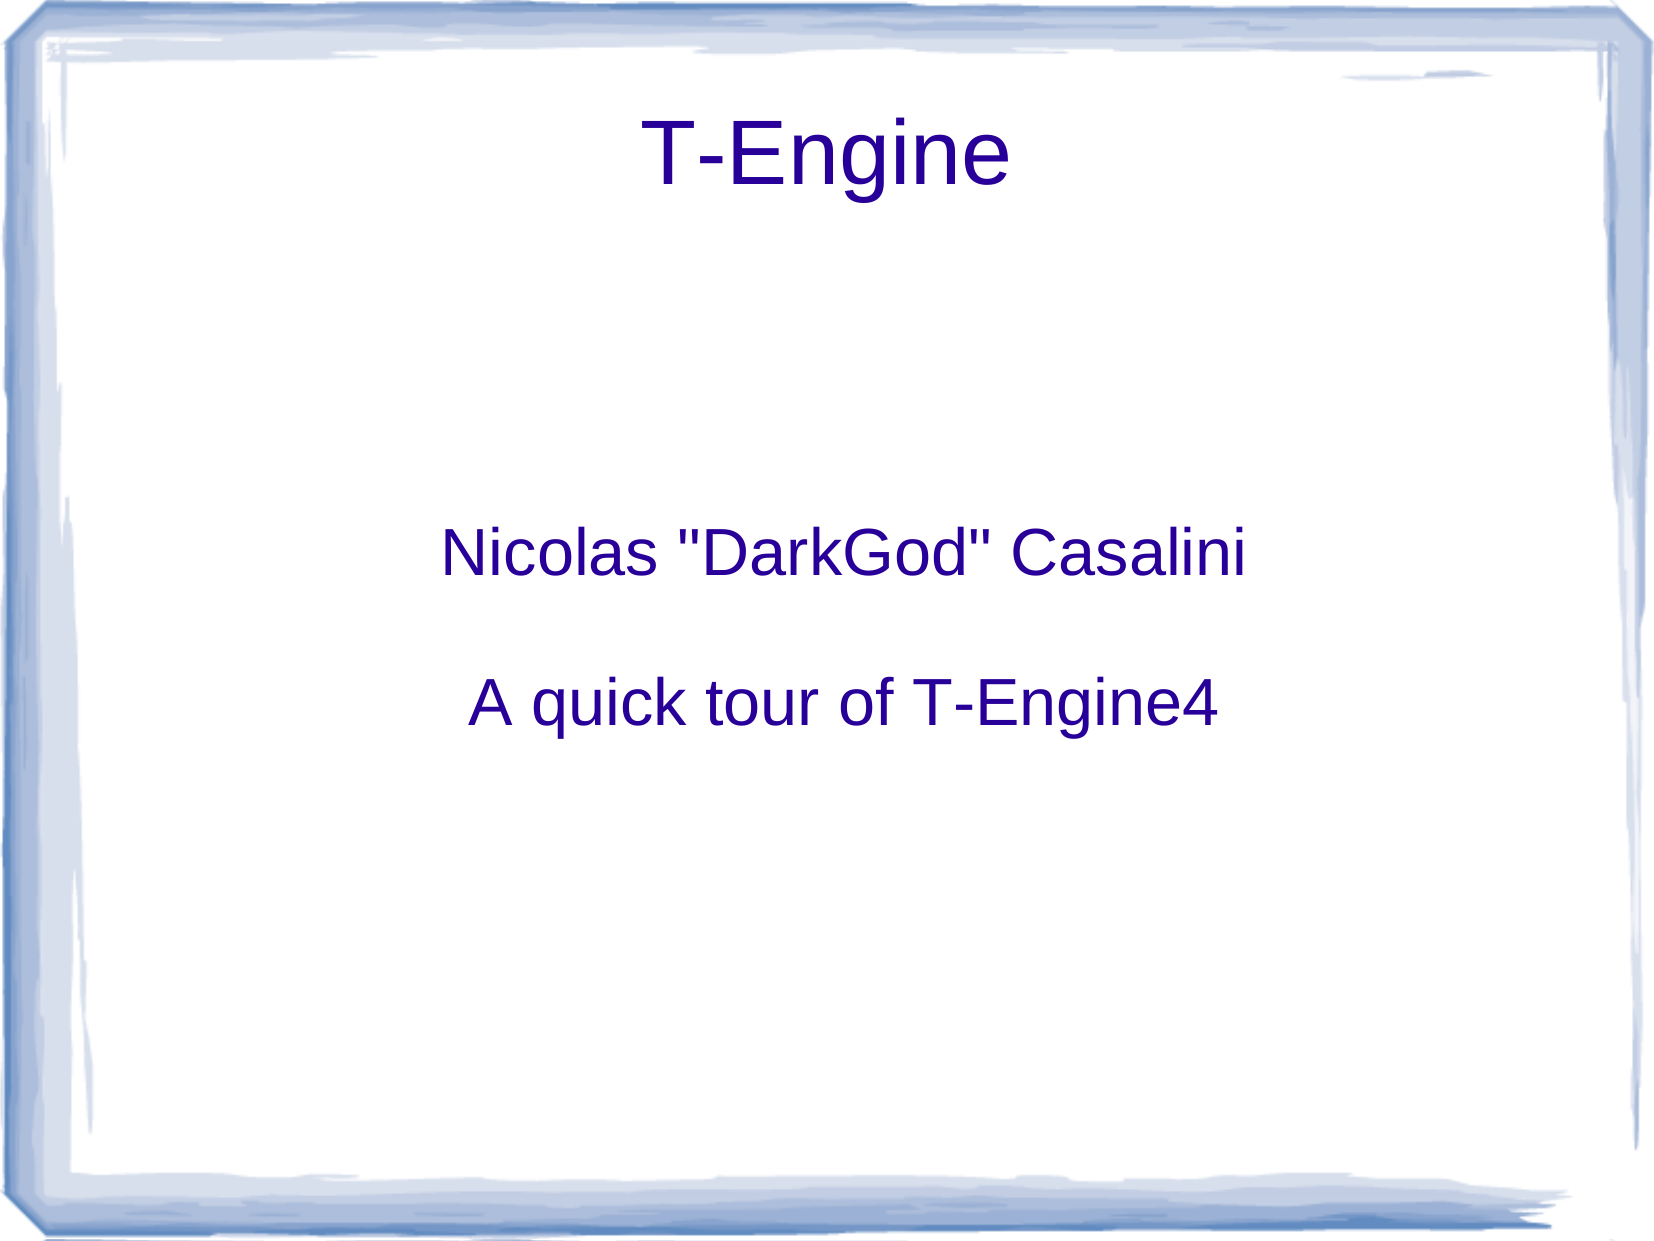

# T-Engine
Nicolas "DarkGod" Casalini
A quick tour of T-Engine4